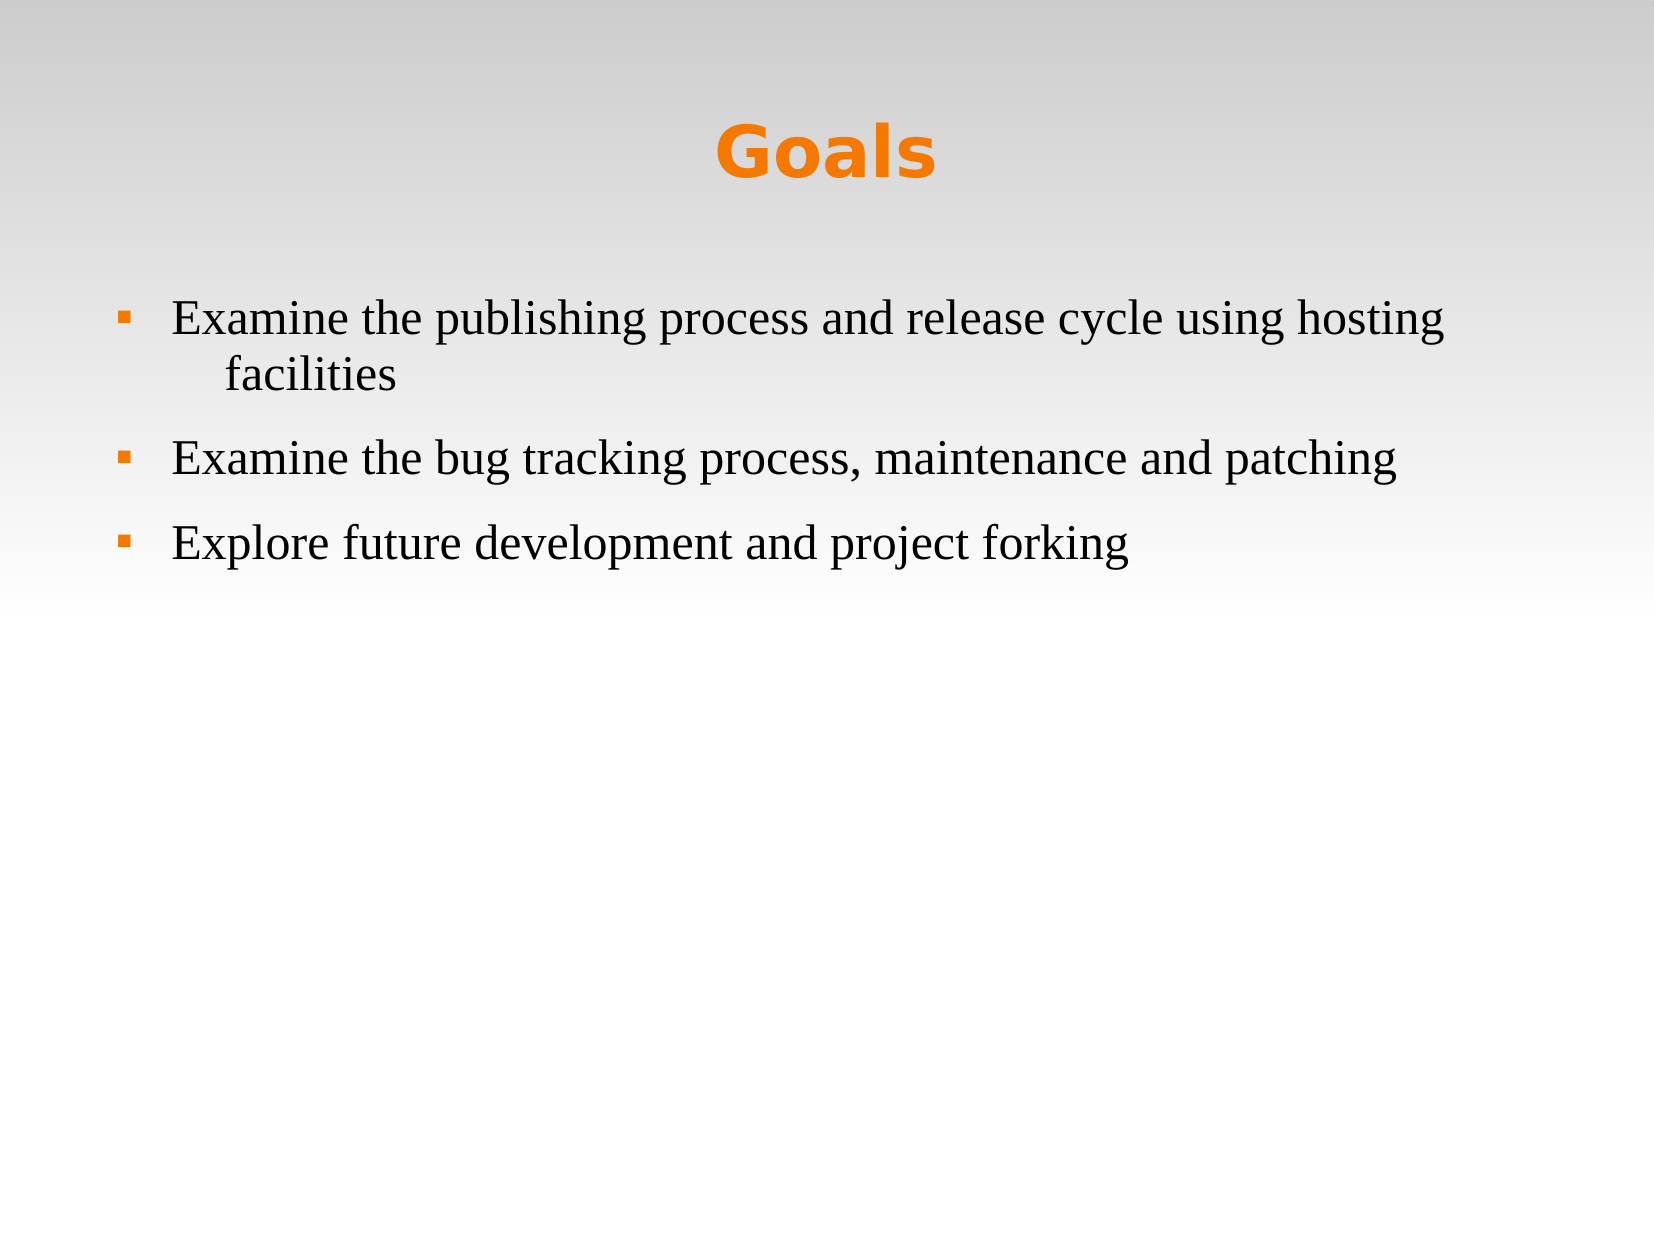

# Goals
Examine the publishing process and release cycle using hosting facilities
Examine the bug tracking process, maintenance and patching
Explore future development and project forking